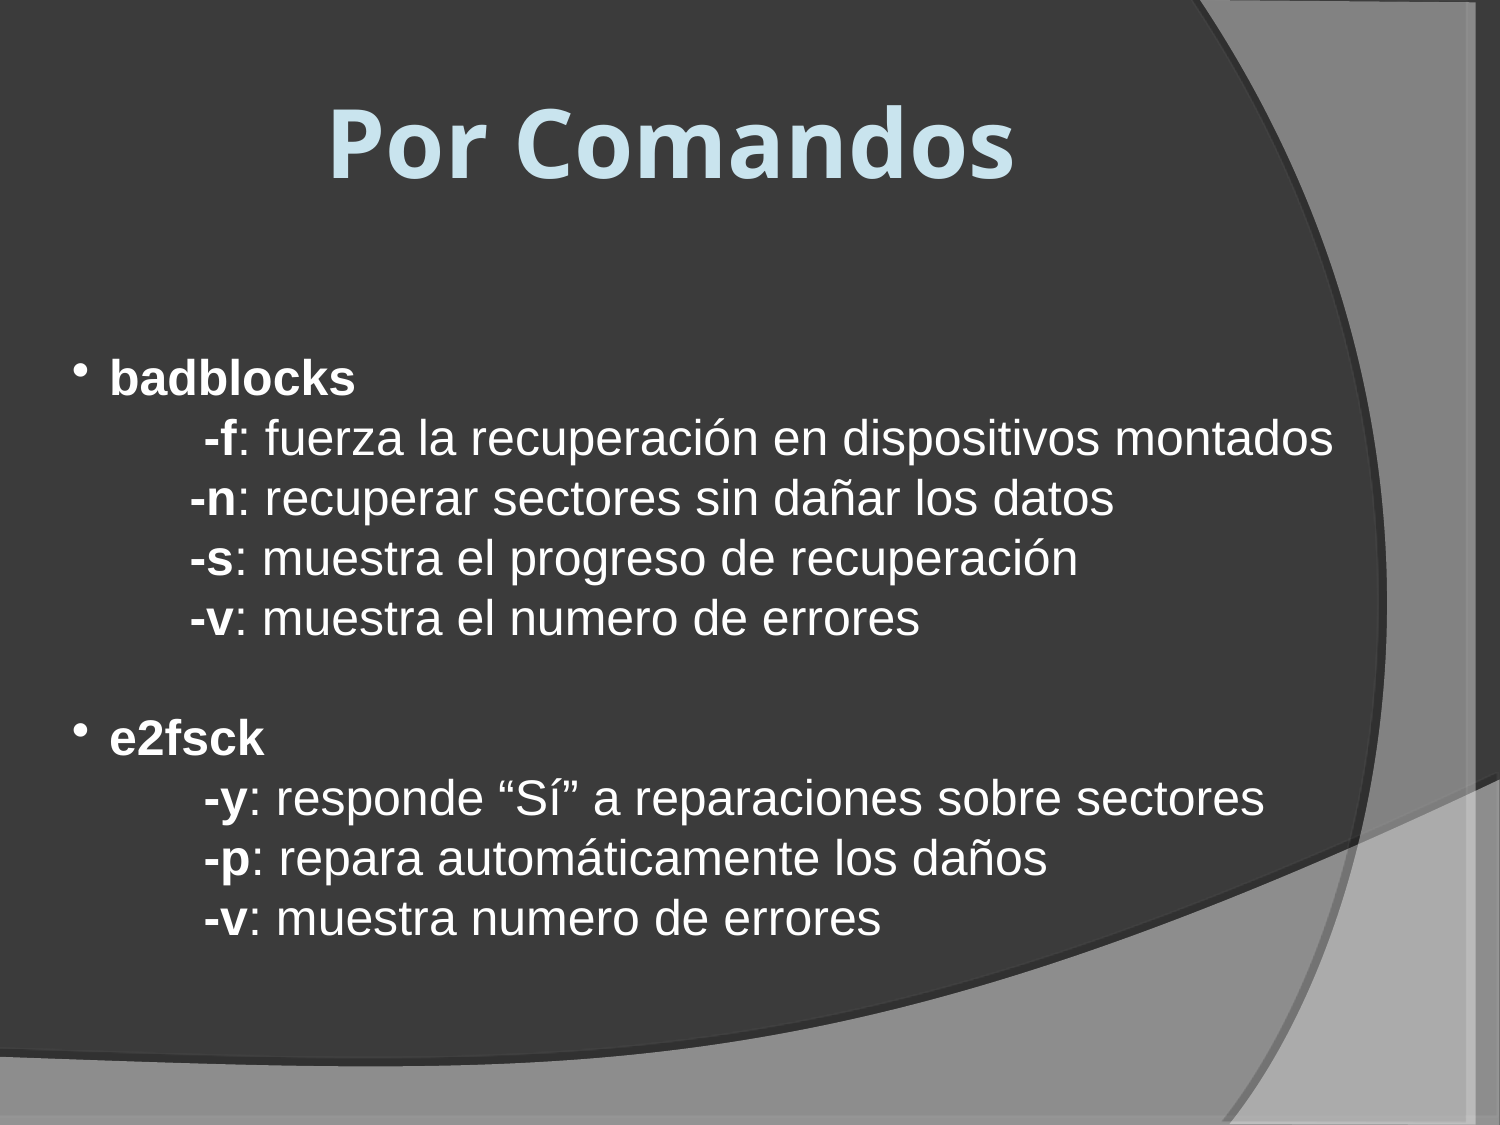

Por Comandos
badblocks
	 -f: fuerza la recuperación en dispositivos montados
	 -n: recuperar sectores sin dañar los datos
	 -s: muestra el progreso de recuperación
	 -v: muestra el numero de errores
e2fsck
	 -y: responde “Sí” a reparaciones sobre sectores
	 -p: repara automáticamente los daños
	 -v: muestra numero de errores